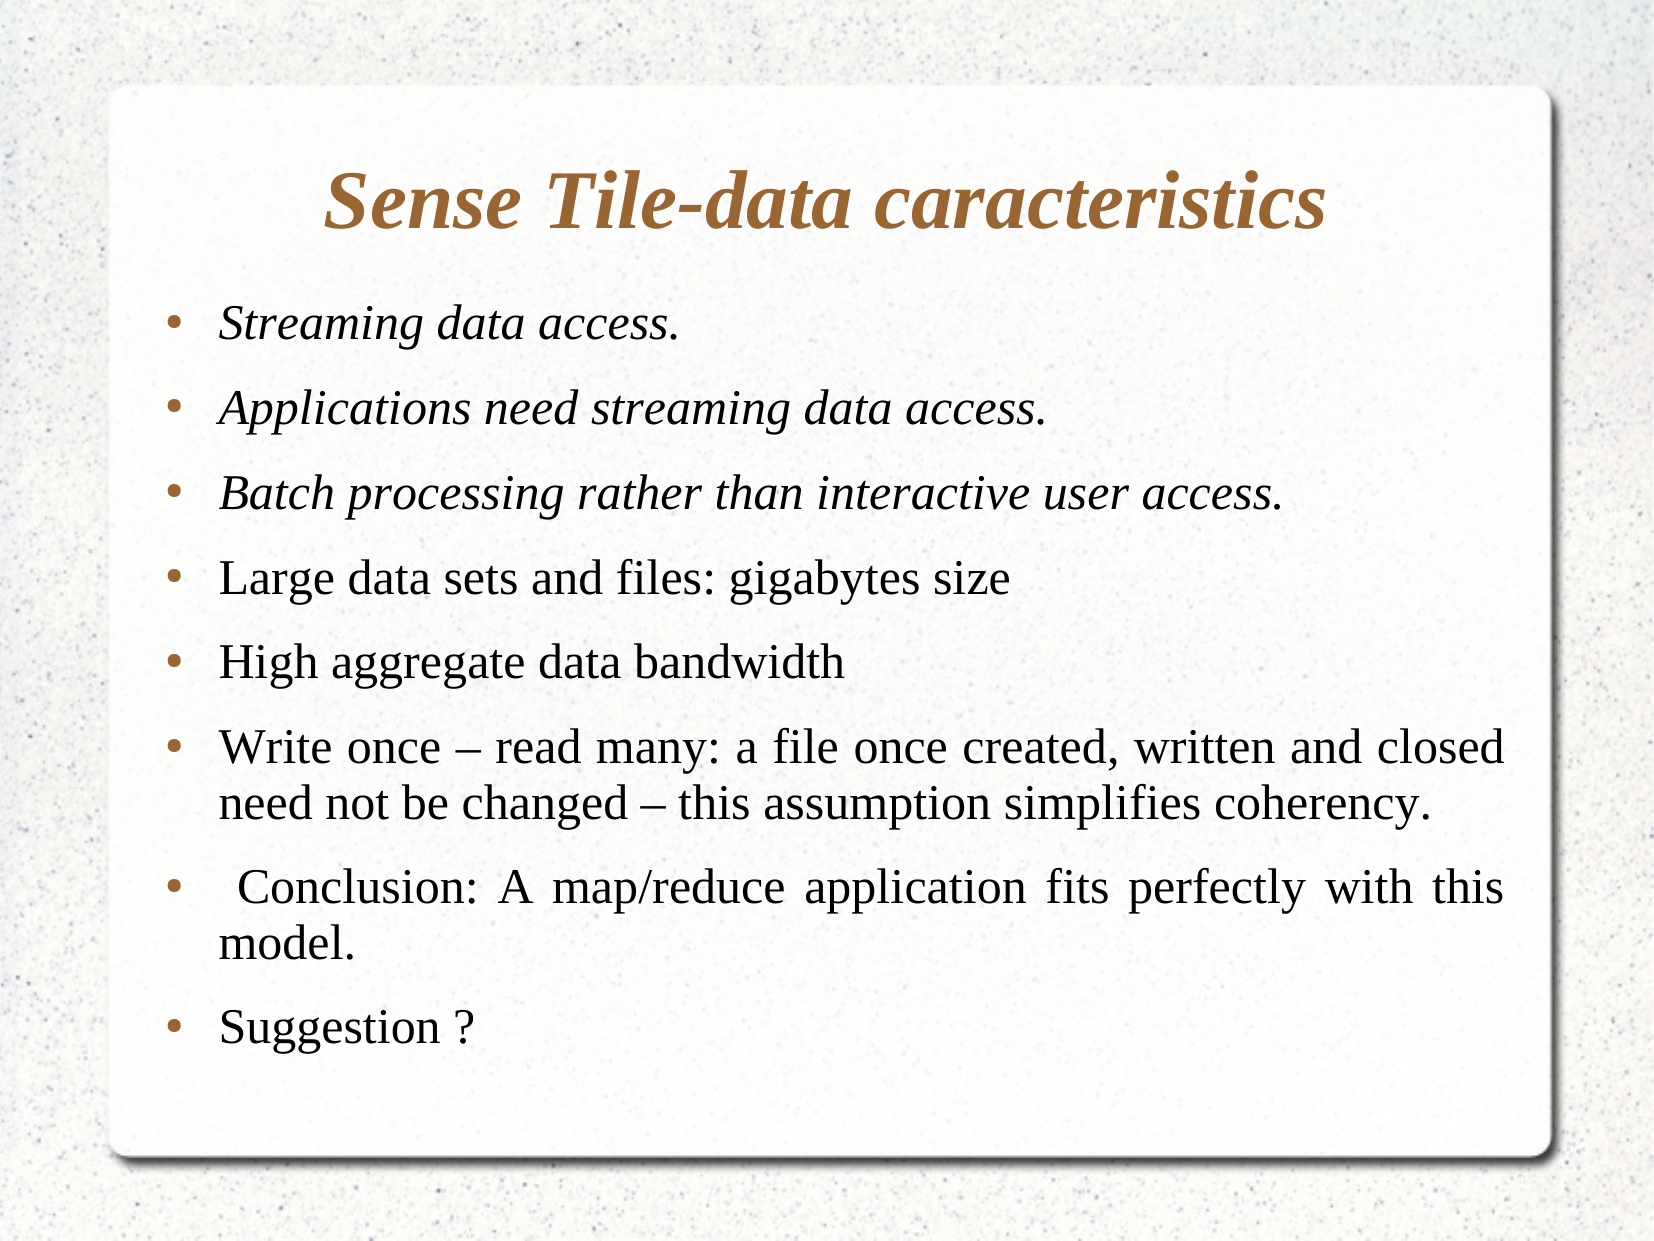

# Sense Tile-data caracteristics
Streaming data access.
Applications need streaming data access.
Batch processing rather than interactive user access.
Large data sets and files: gigabytes size
High aggregate data bandwidth
Write once – read many: a file once created, written and closed need not be changed – this assumption simplifies coherency.
 Conclusion: A map/reduce application fits perfectly with this model.
Suggestion ?